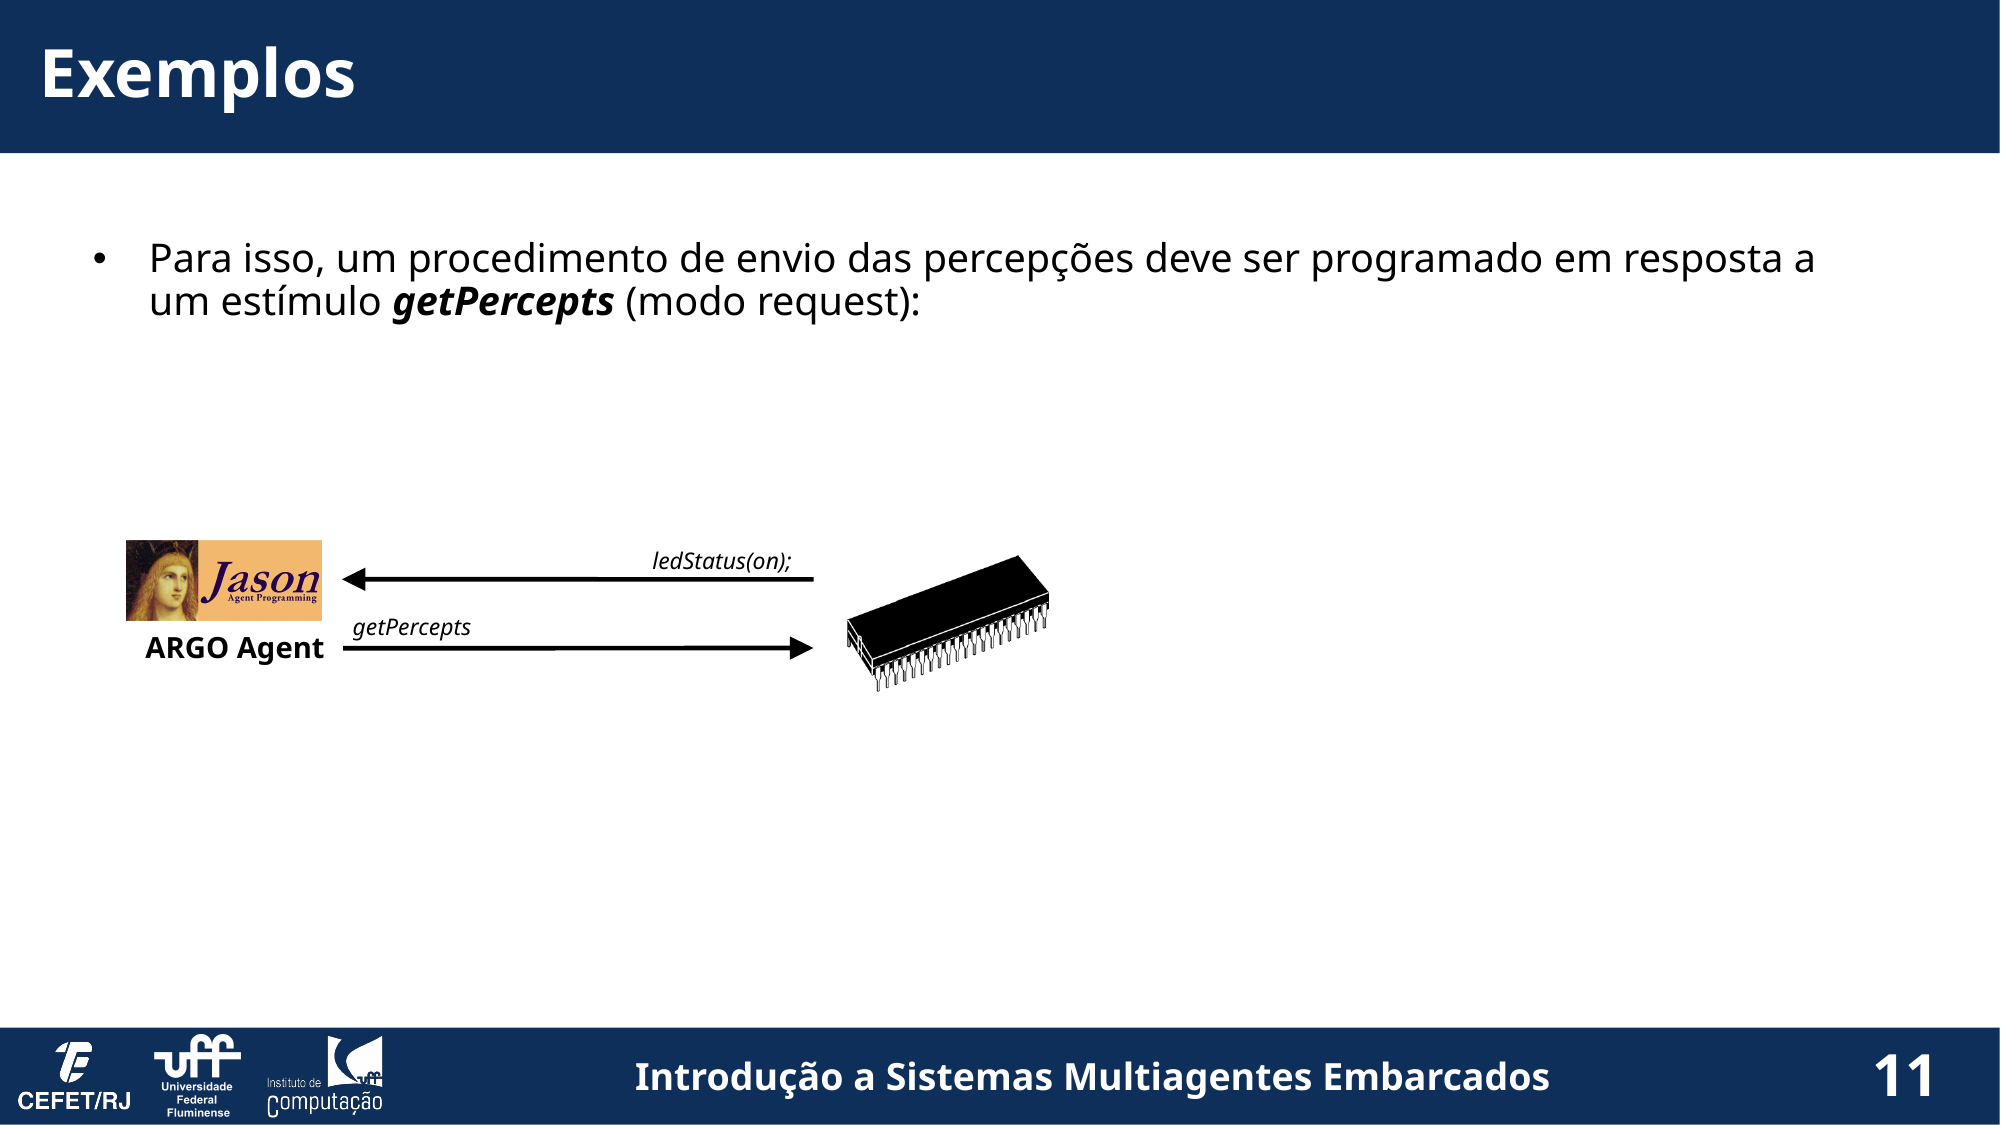

Exemplos
Para isso, um procedimento de envio das percepções deve ser programado em resposta a um estímulo getPercepts (modo request):
ledStatus(on);
getPercepts
ARGO Agent